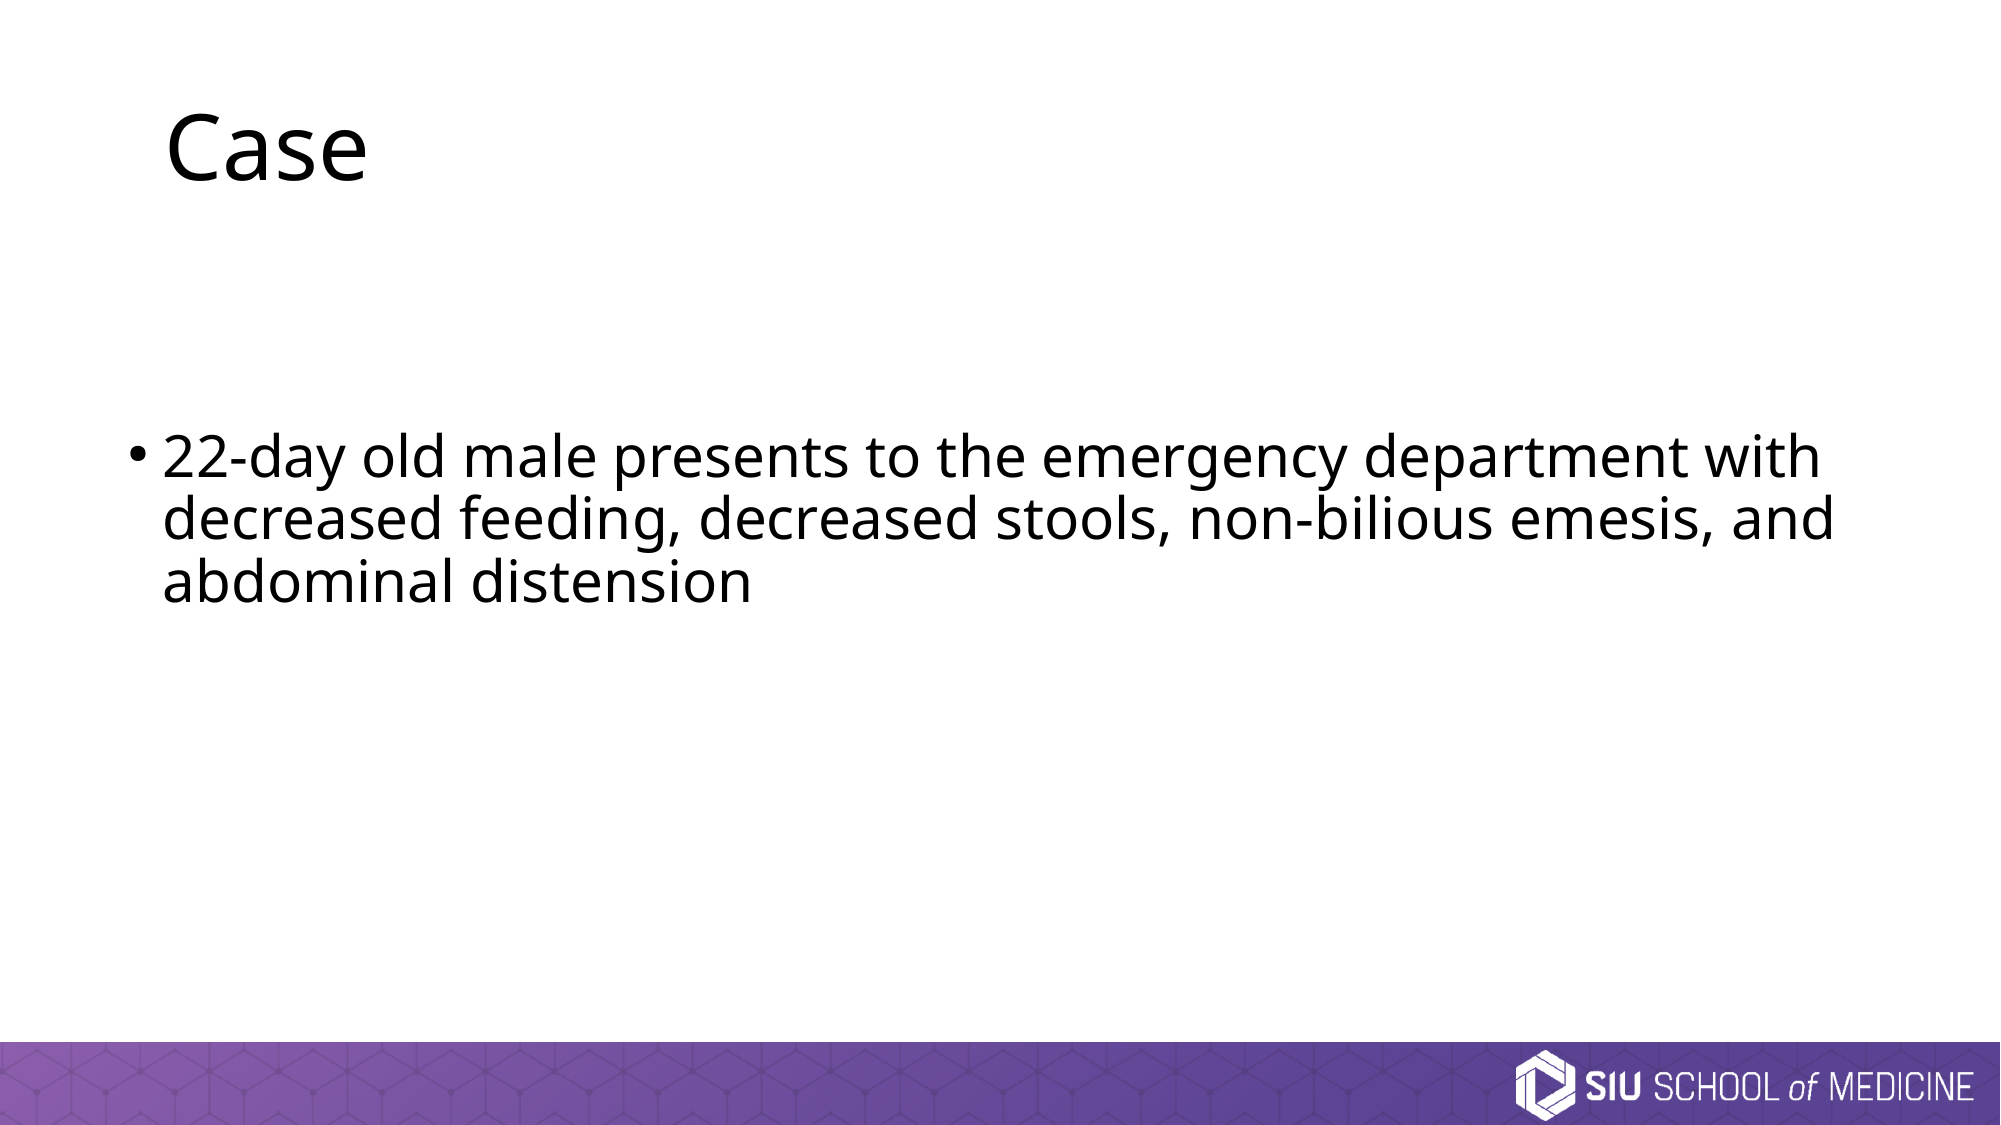

Case
# 22-day old male presents to the emergency department with decreased feeding, decreased stools, non-bilious emesis, and abdominal distension